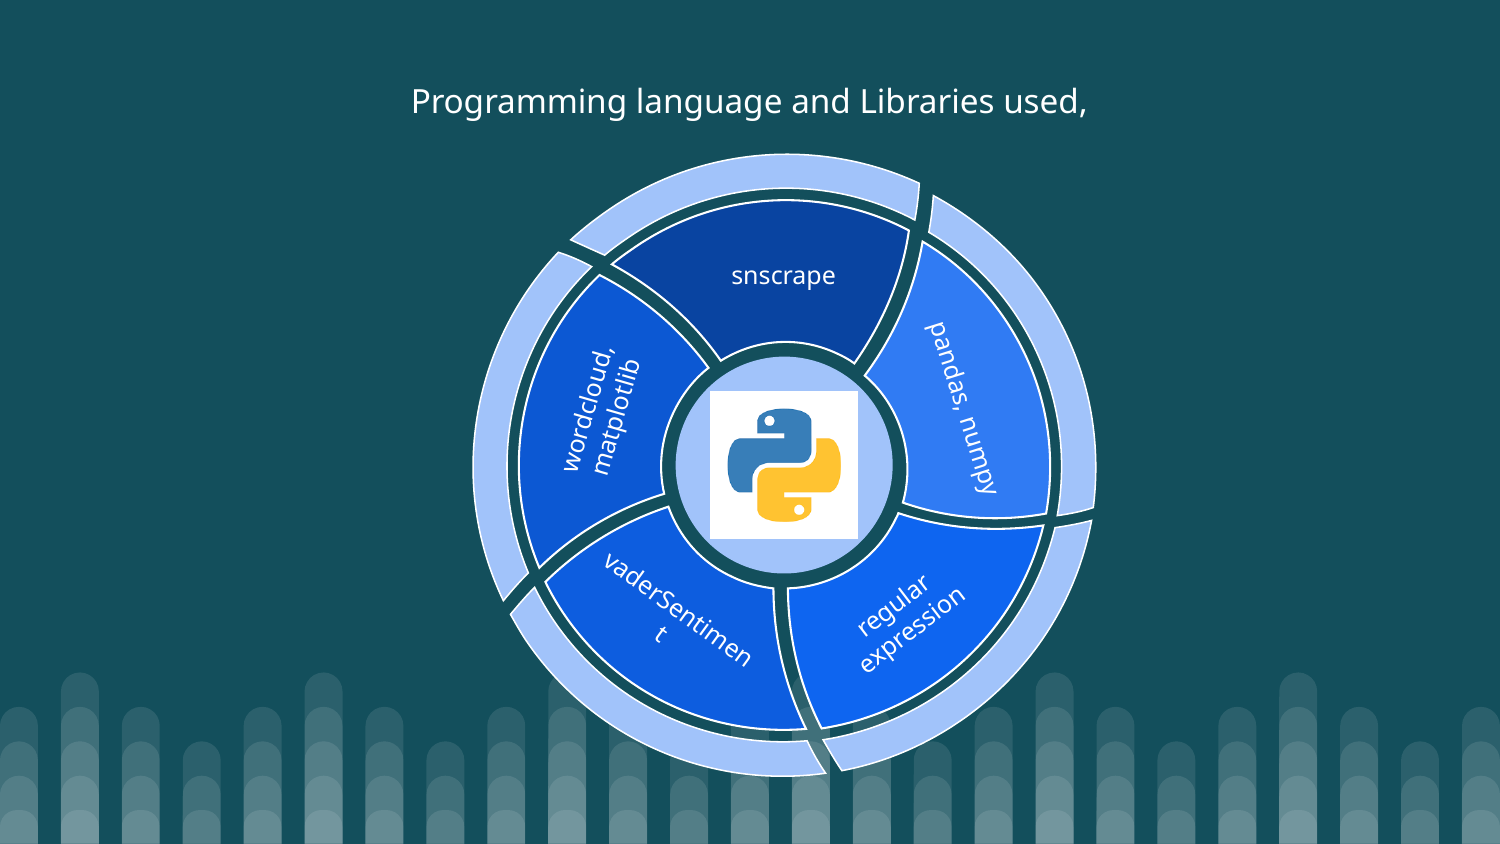

snscrape
# Programming language and Libraries used,
pandas, numpy
wordcloud, matplotlib
regular expression
vaderSentiment